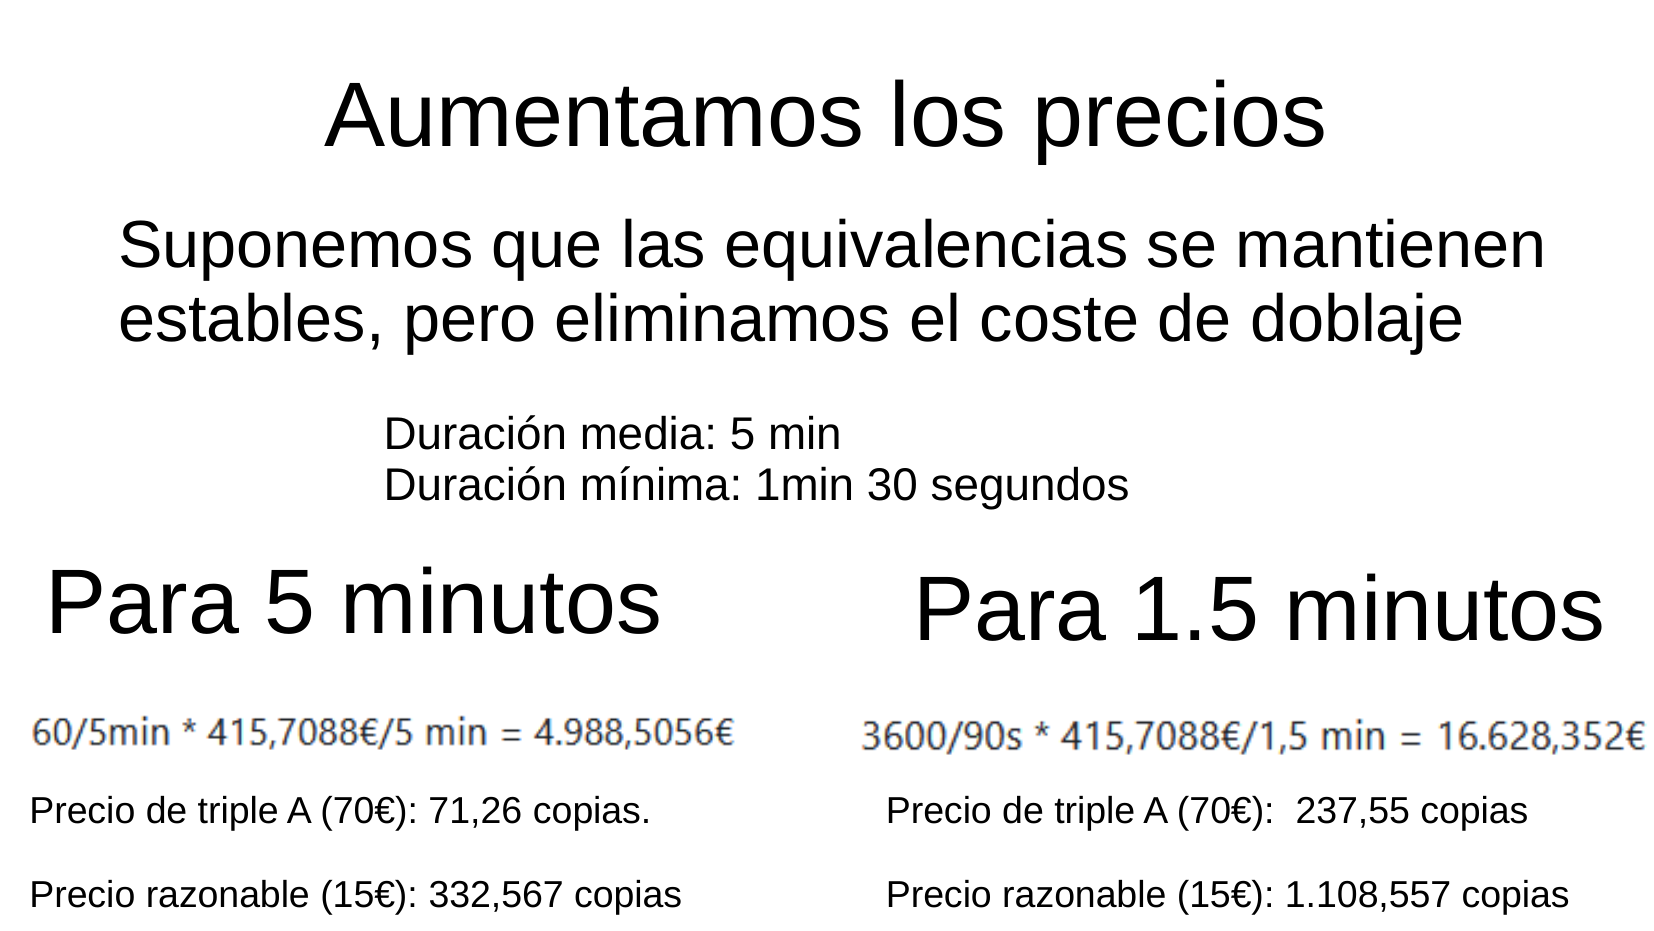

# Aumentamos los precios
Suponemos que las equivalencias se mantienen estables, pero eliminamos el coste de doblaje
Duración media: 5 min
Duración mínima: 1min 30 segundos
Para 5 minutos
Para 1.5 minutos
Precio de triple A (70€): 71,26 copias.
Precio razonable (15€): 332,567 copias
Precio de triple A (70€): 237,55 copias
Precio razonable (15€): 1.108,557 copias